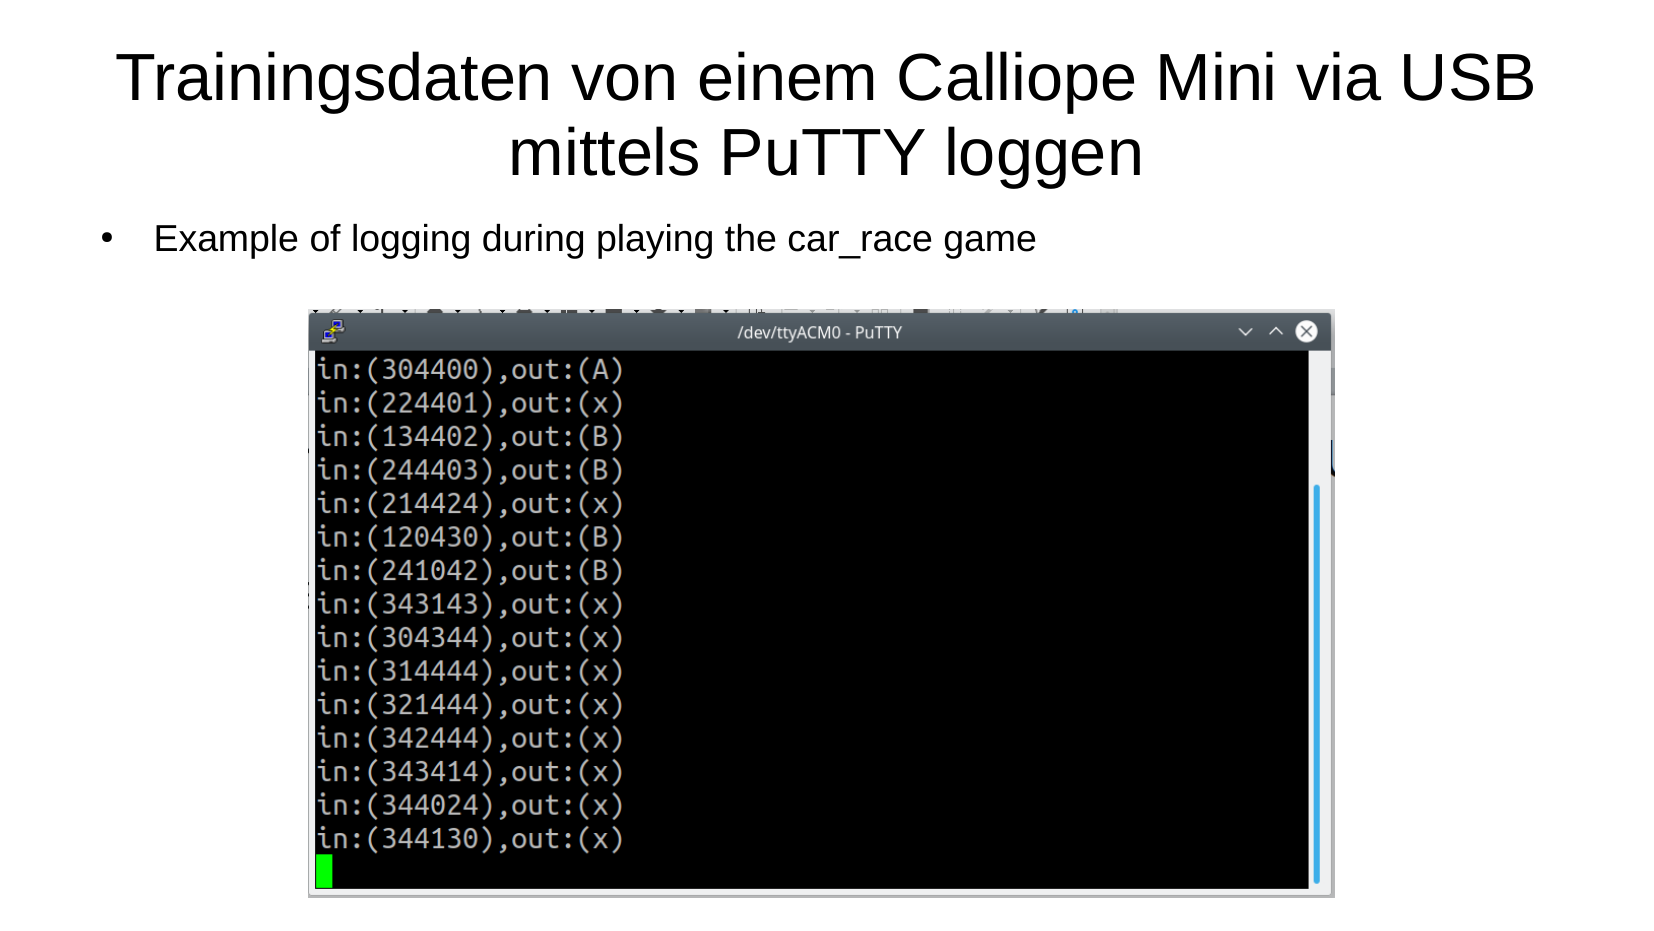

# Trainingsdaten von einem Calliope Mini via USB mittels PuTTY loggen
Example of logging during playing the car_race game